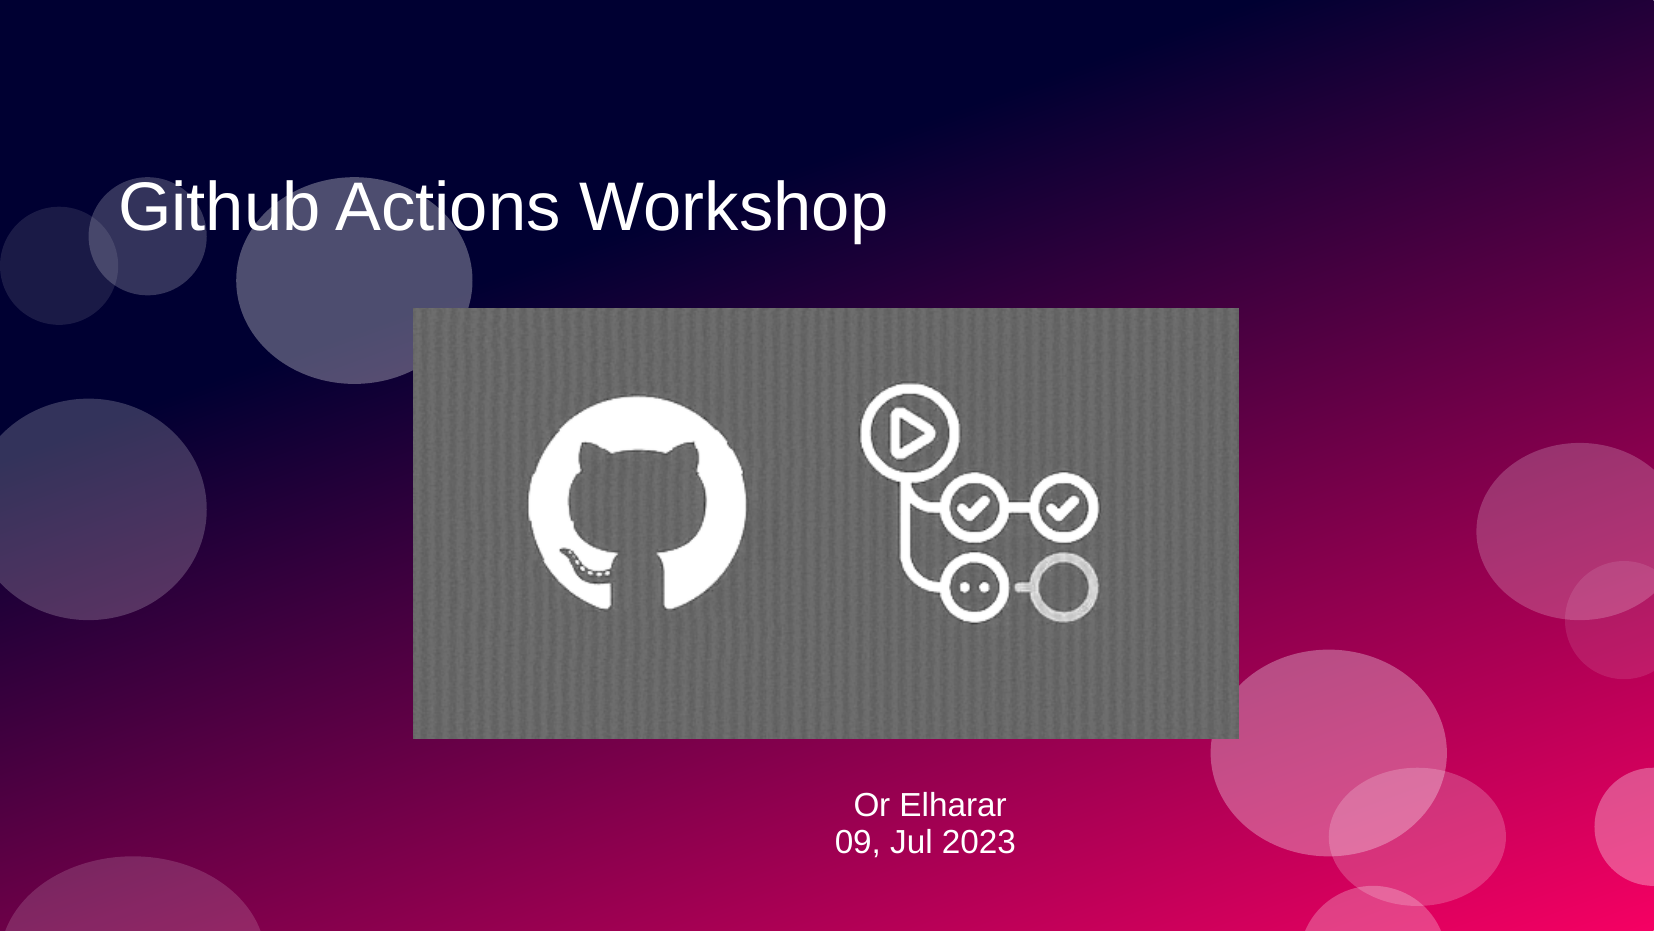

# Github Actions Workshop
Or Elharar
09, Jul 2023